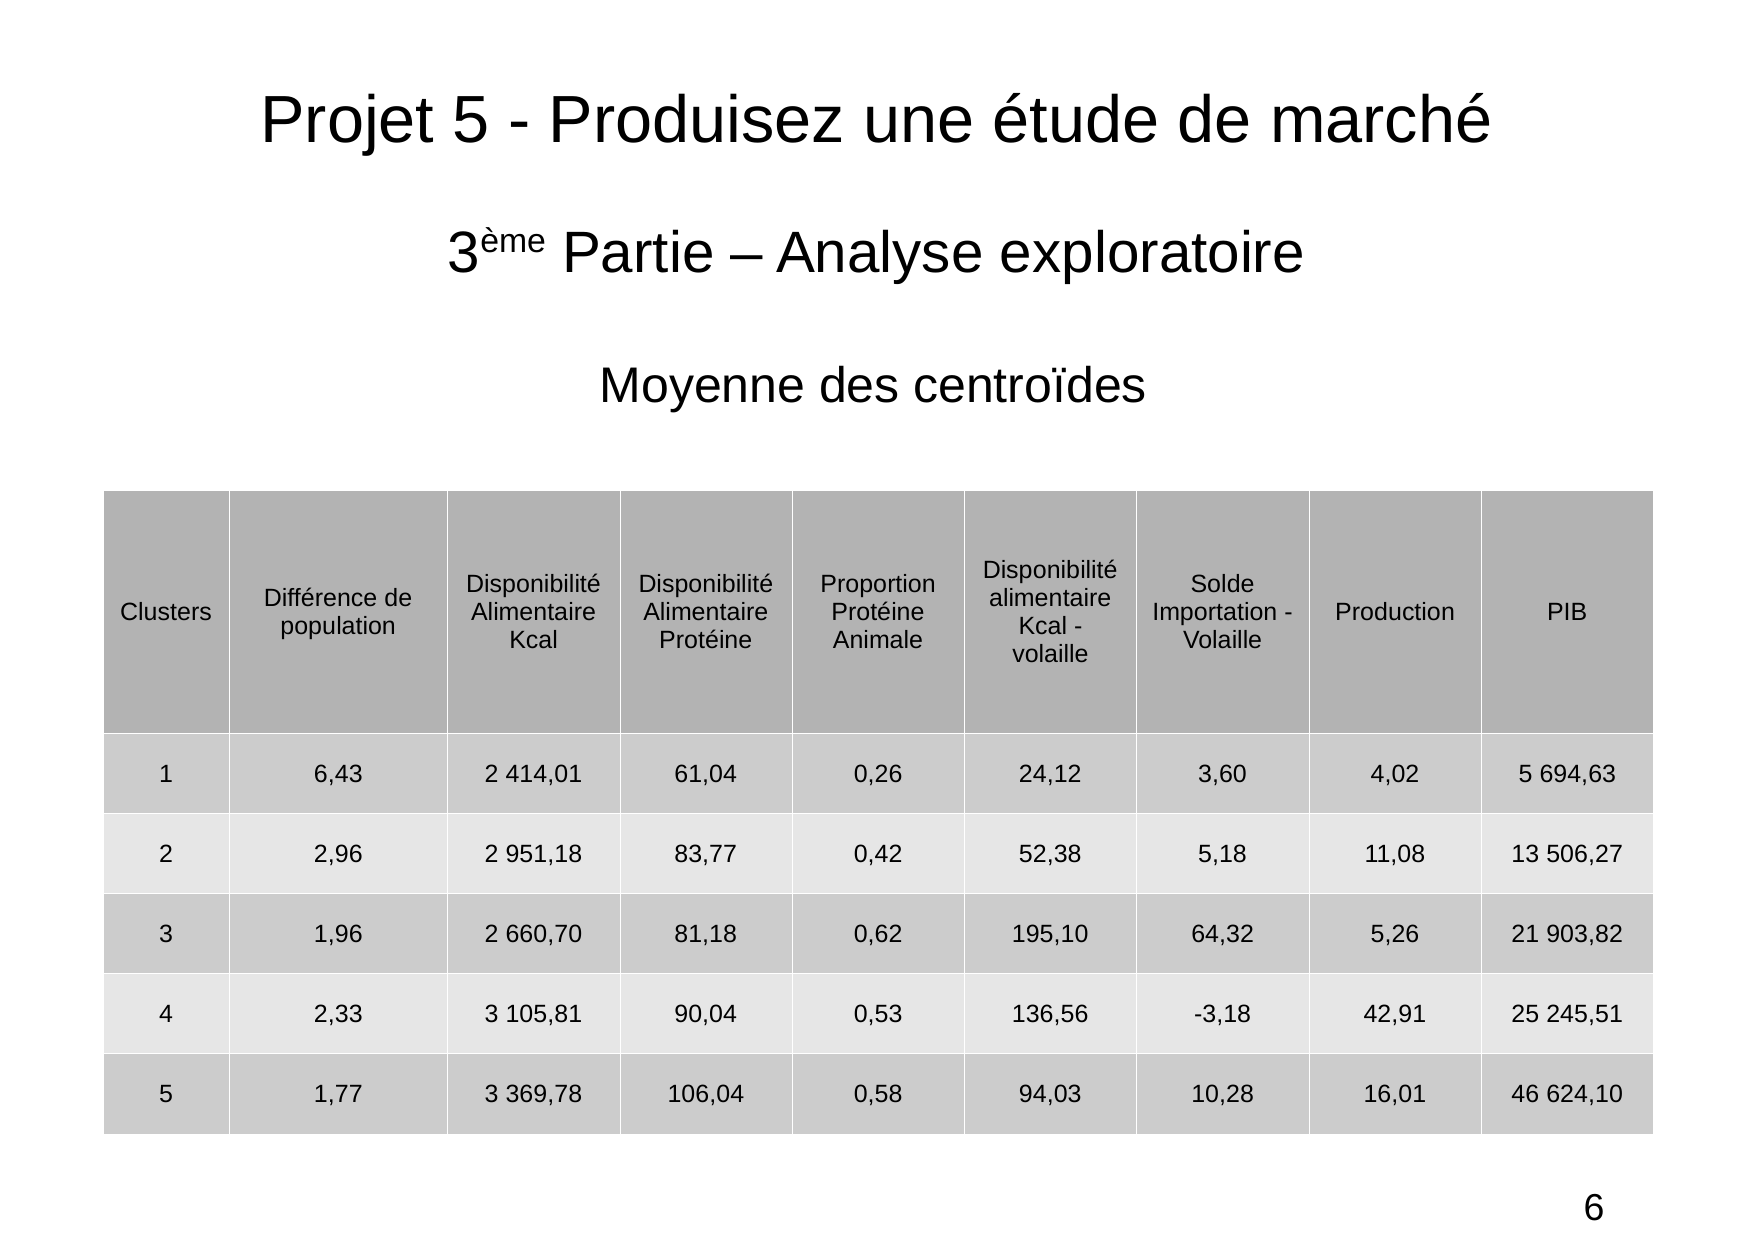

# Projet 5 - Produisez une étude de marché
3ème Partie – Analyse exploratoire
Moyenne des centroïdes
| Clusters | Différence de population | Disponibilité Alimentaire Kcal | Disponibilité Alimentaire Protéine | Proportion Protéine Animale | Disponibilité alimentaire Kcal - volaille | Solde Importation - Volaille | Production | PIB |
| --- | --- | --- | --- | --- | --- | --- | --- | --- |
| 1 | 6,43 | 2 414,01 | 61,04 | 0,26 | 24,12 | 3,60 | 4,02 | 5 694,63 |
| 2 | 2,96 | 2 951,18 | 83,77 | 0,42 | 52,38 | 5,18 | 11,08 | 13 506,27 |
| 3 | 1,96 | 2 660,70 | 81,18 | 0,62 | 195,10 | 64,32 | 5,26 | 21 903,82 |
| 4 | 2,33 | 3 105,81 | 90,04 | 0,53 | 136,56 | -3,18 | 42,91 | 25 245,51 |
| 5 | 1,77 | 3 369,78 | 106,04 | 0,58 | 94,03 | 10,28 | 16,01 | 46 624,10 |